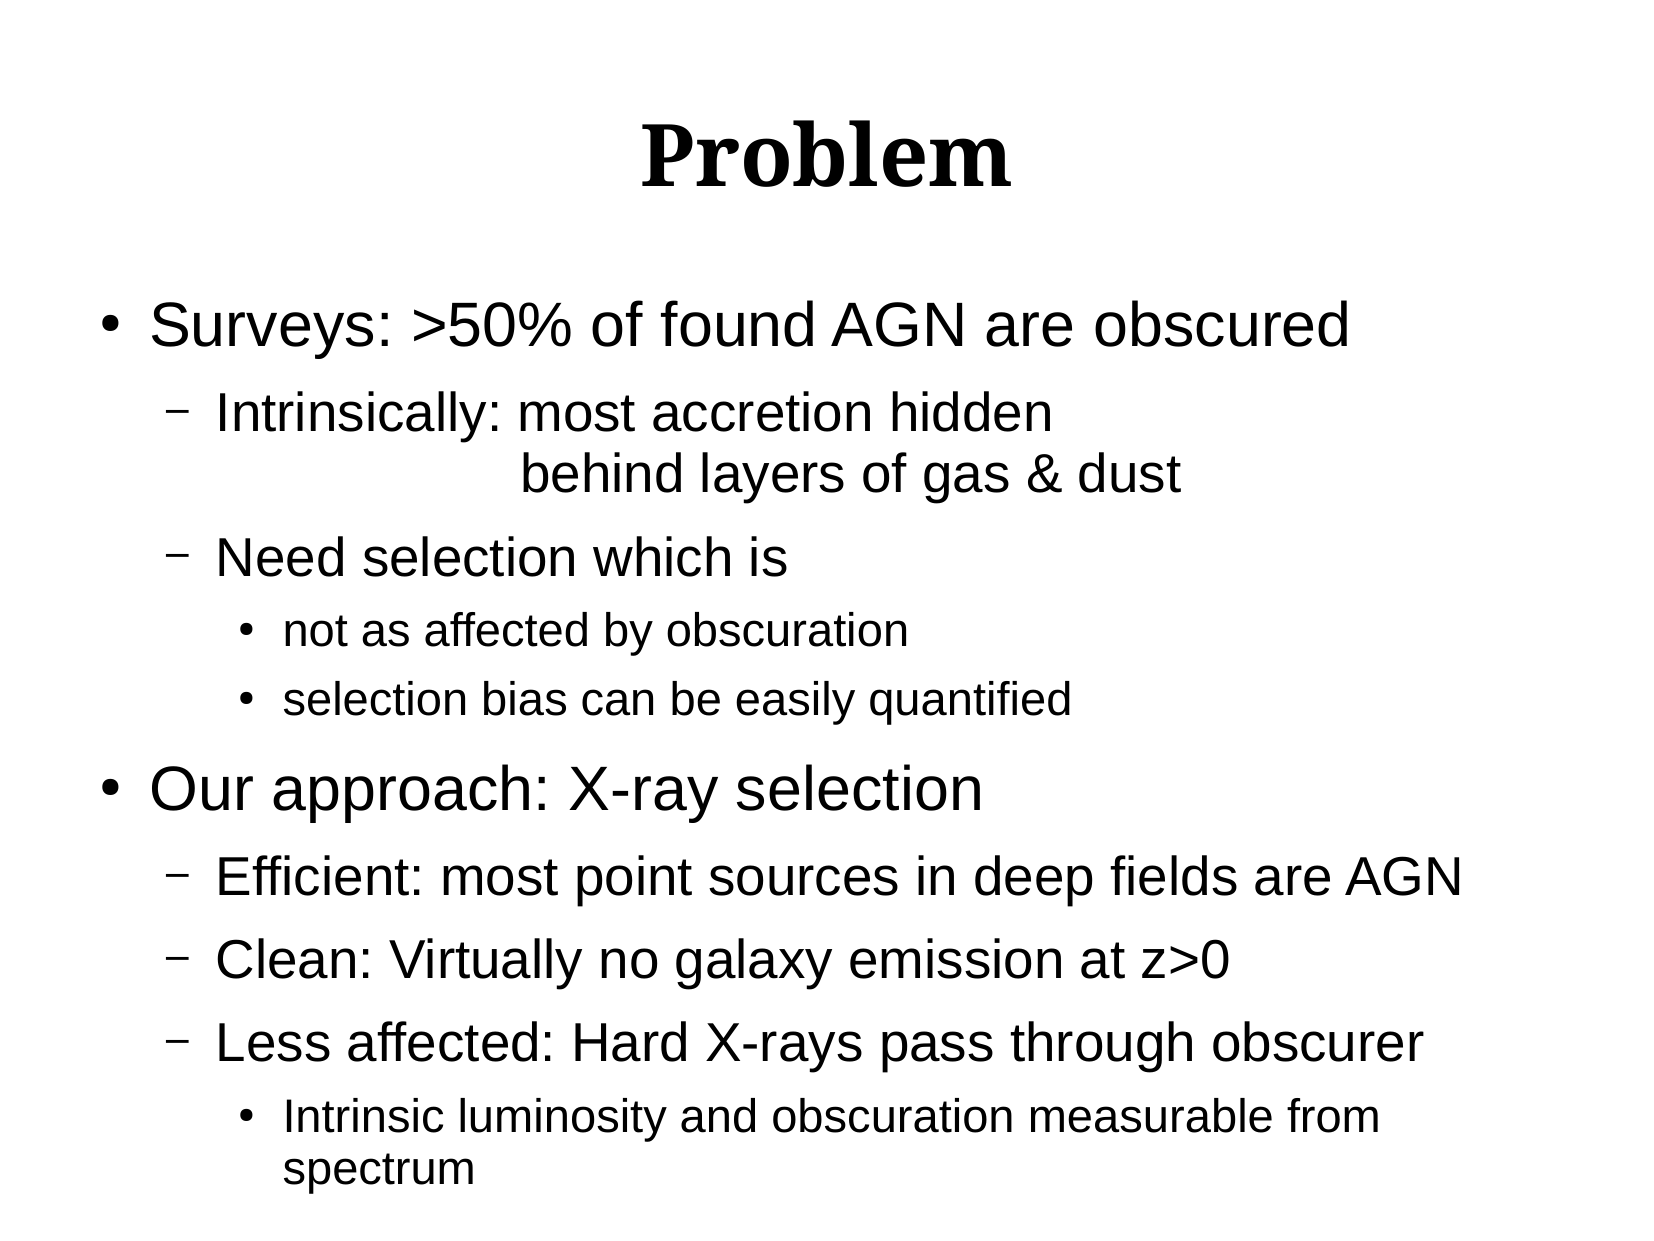

# Problem
Surveys: >50% of found AGN are obscured
Intrinsically: most accretion hidden
 behind layers of gas & dust
Need selection which is
not as affected by obscuration
selection bias can be easily quantified
Our approach: X-ray selection
Efficient: most point sources in deep fields are AGN
Clean: Virtually no galaxy emission at z>0
Less affected: Hard X-rays pass through obscurer
Intrinsic luminosity and obscuration measurable from spectrum